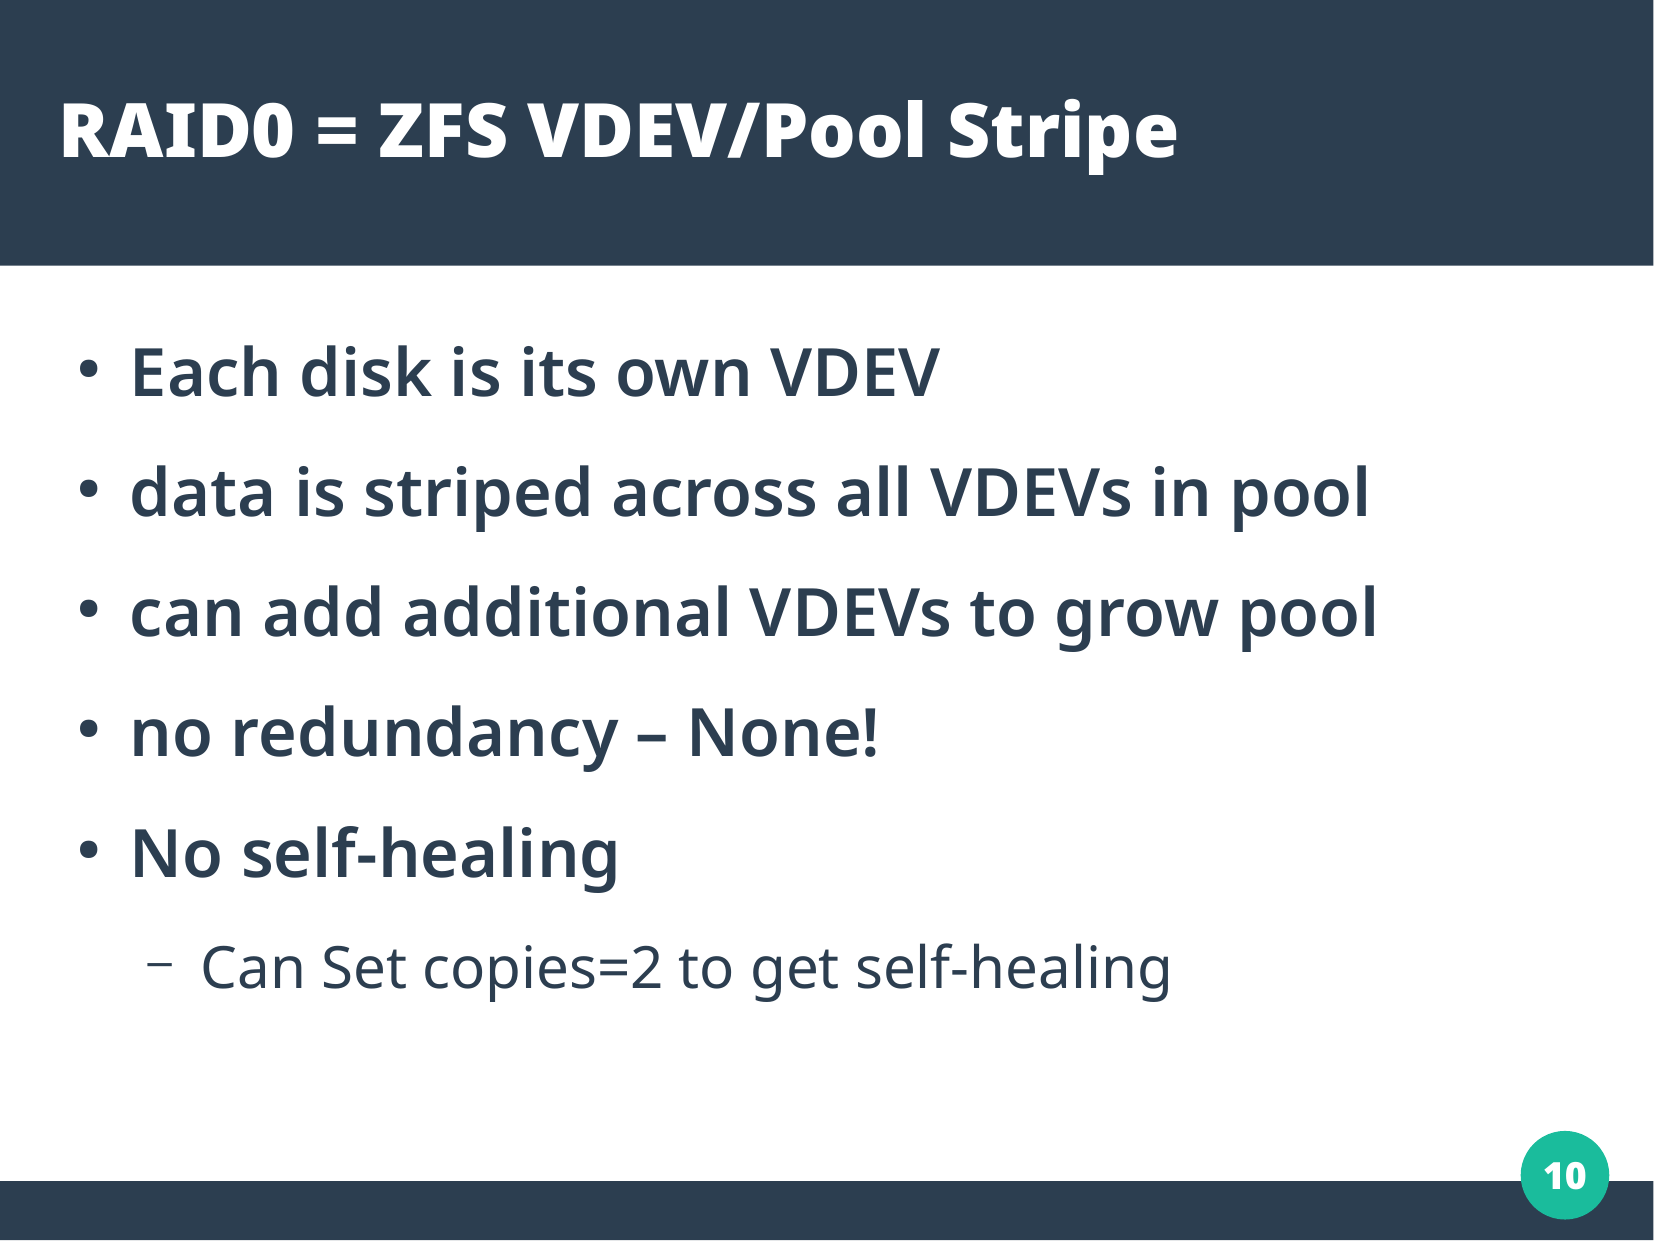

# RAID0 = ZFS VDEV/Pool Stripe
Each disk is its own VDEV
data is striped across all VDEVs in pool
can add additional VDEVs to grow pool
no redundancy – None!
No self-healing
Can Set copies=2 to get self-healing
10